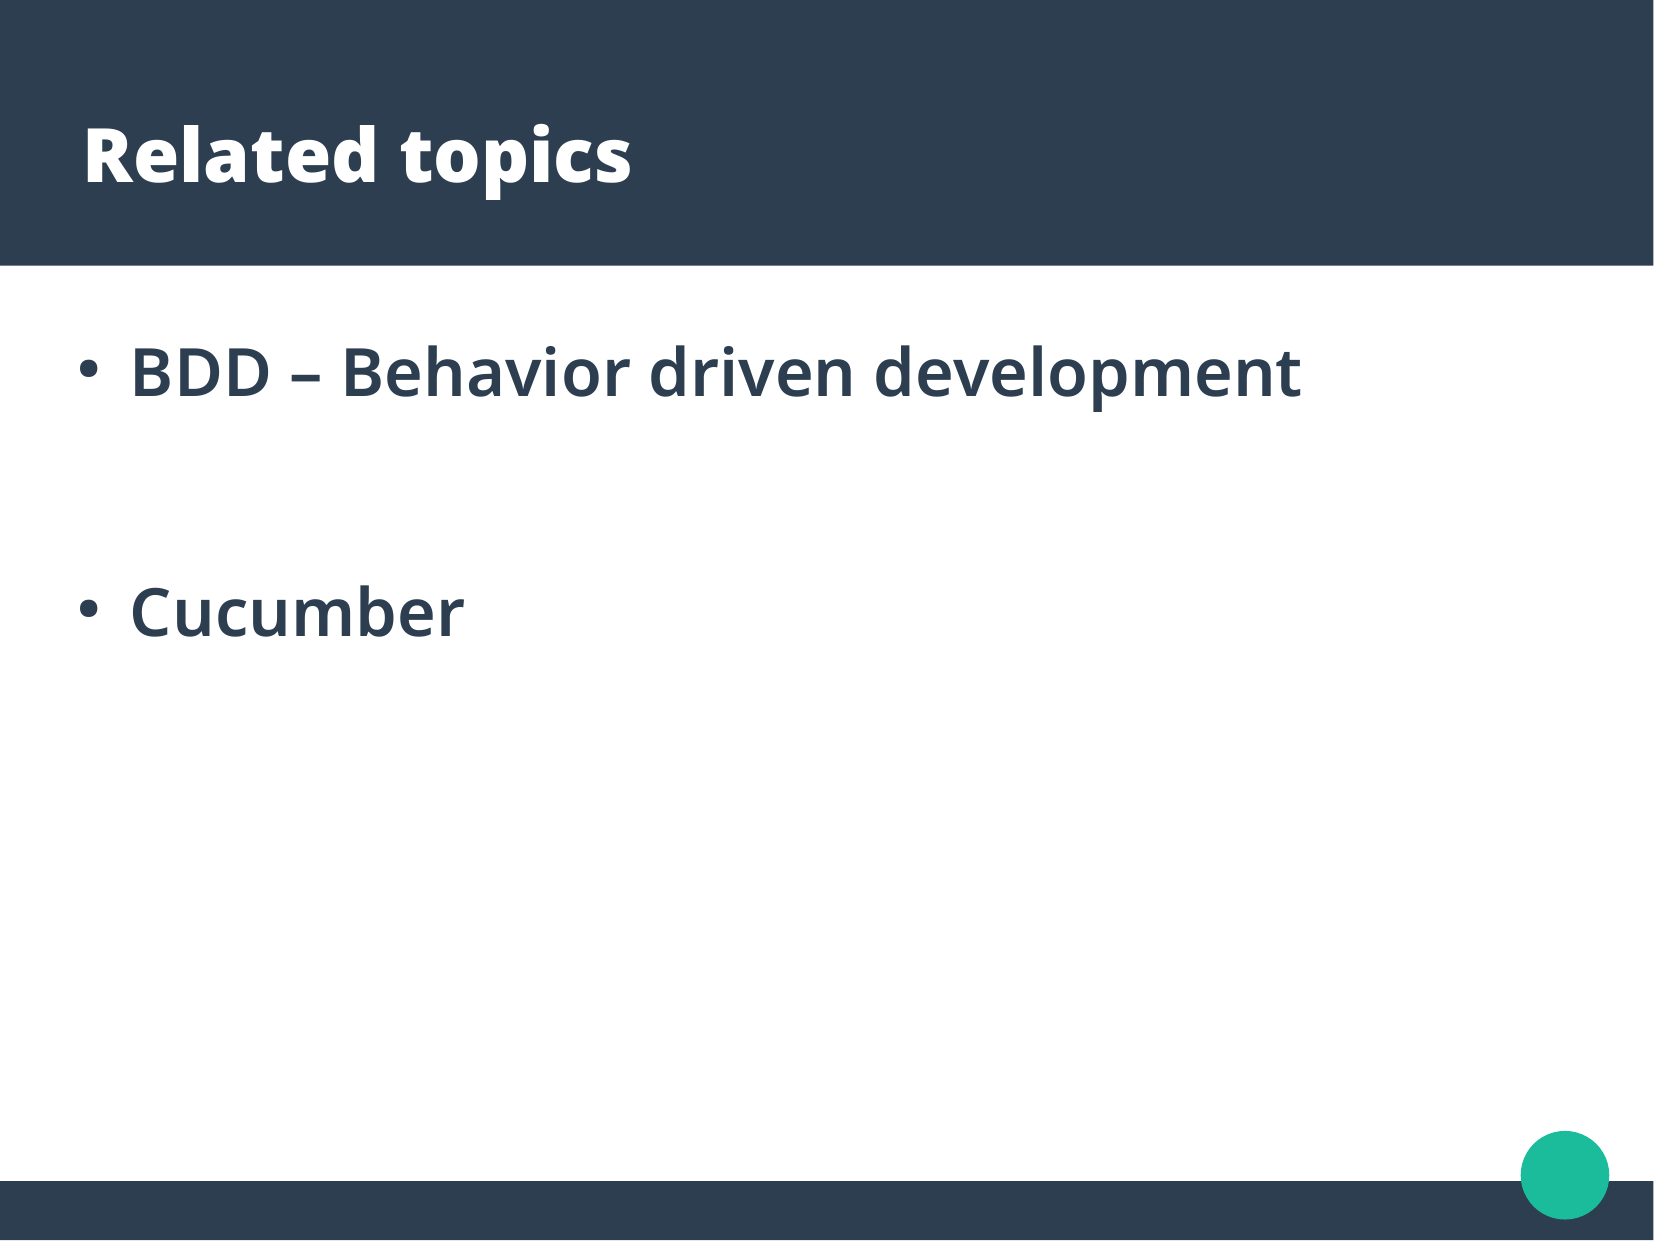

# Related topics
BDD – Behavior driven development
Cucumber